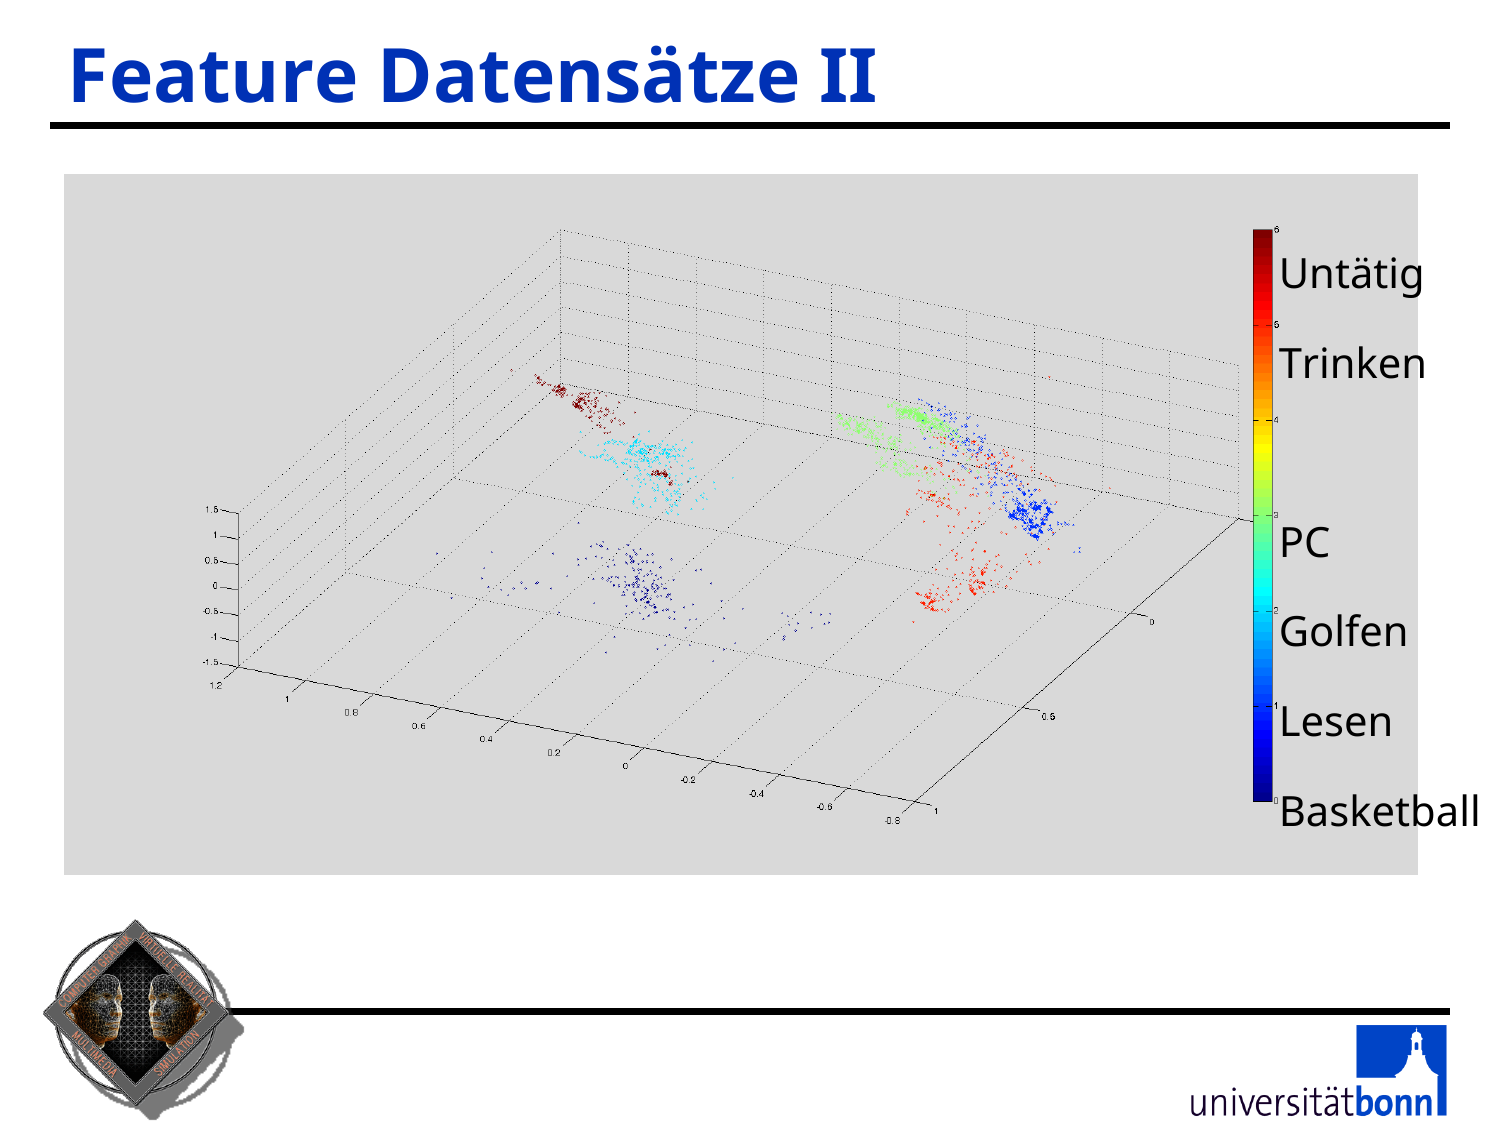

# Feature Datensätze II
Untätig
Trinken
PC
Golfen
Lesen
Basketball